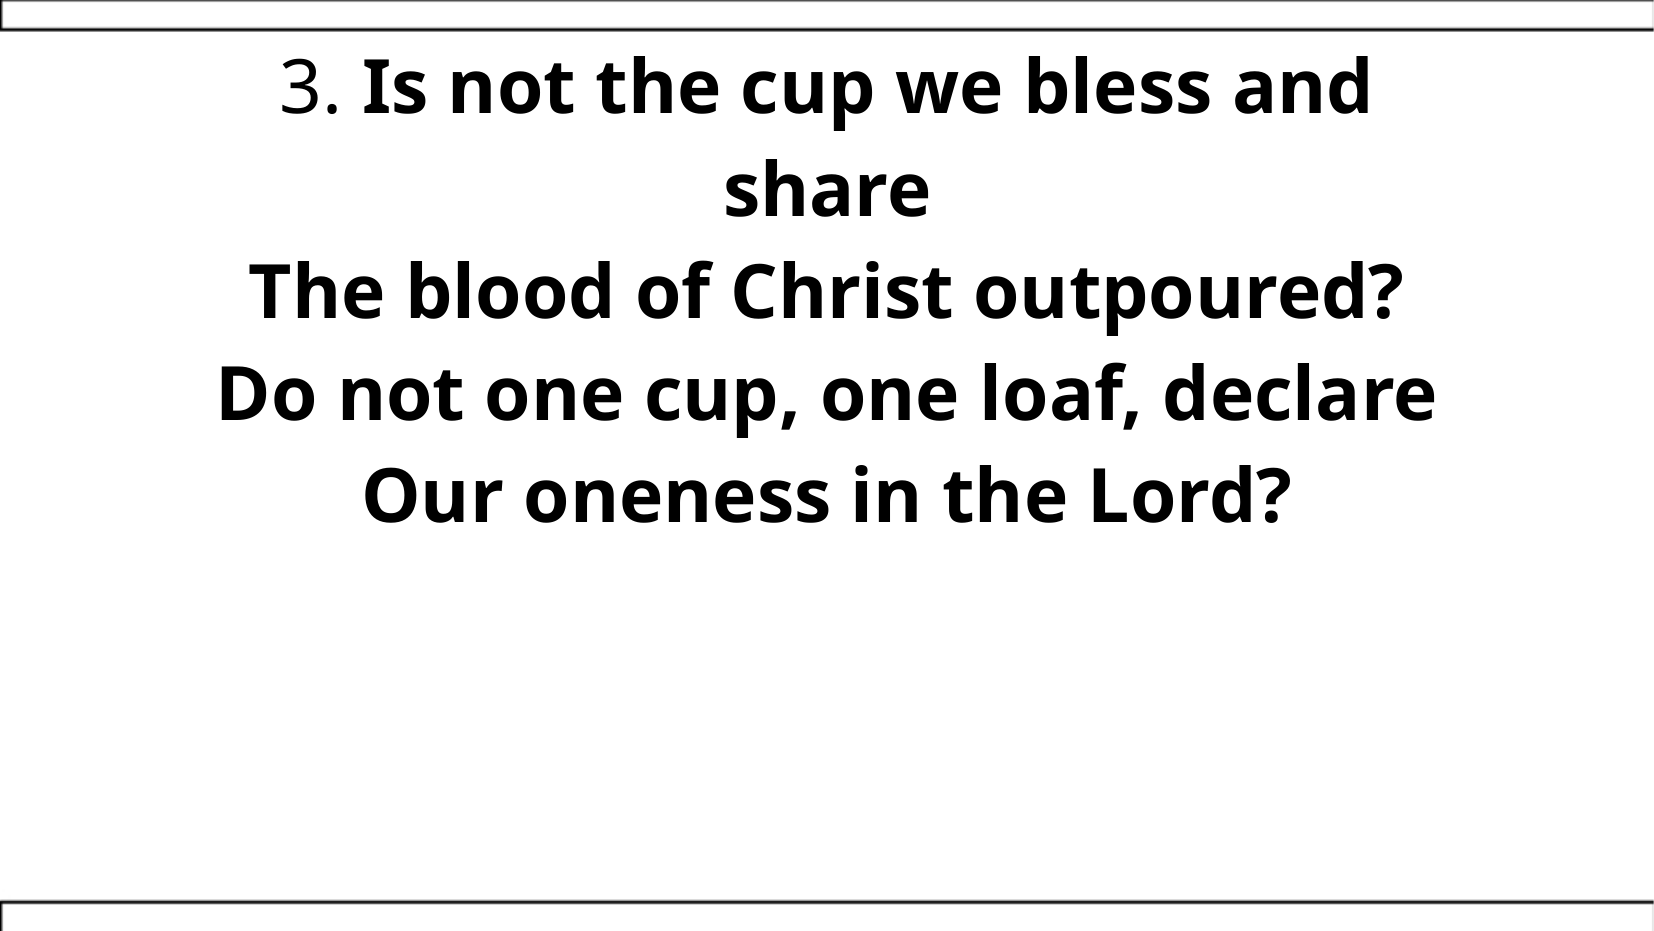

3. Is not the cup we bless and share
The blood of Christ outpoured?
Do not one cup, one loaf, declare
Our oneness in the Lord?